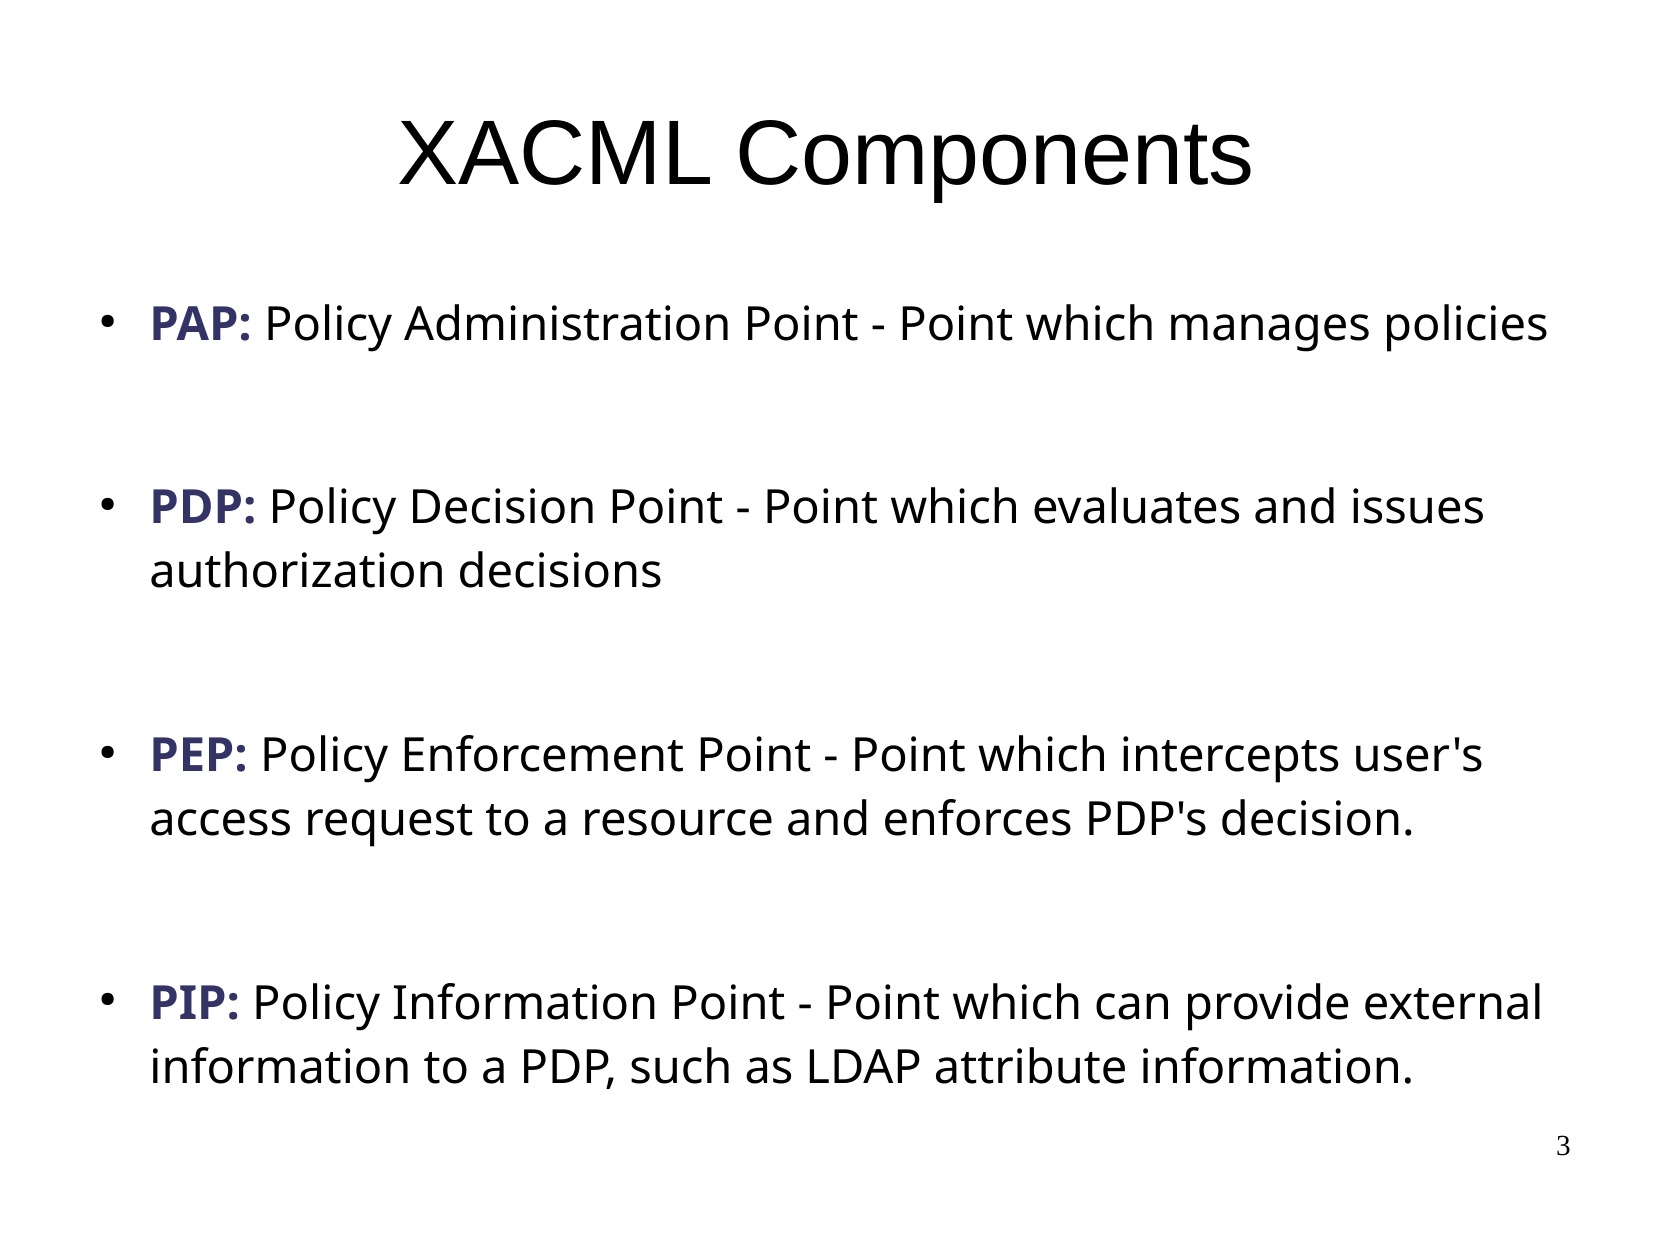

# XACML Components
PAP: Policy Administration Point - Point which manages policies
PDP: Policy Decision Point - Point which evaluates and issues authorization decisions
PEP: Policy Enforcement Point - Point which intercepts user's access request to a resource and enforces PDP's decision.
PIP: Policy Information Point - Point which can provide external information to a PDP, such as LDAP attribute information.
3